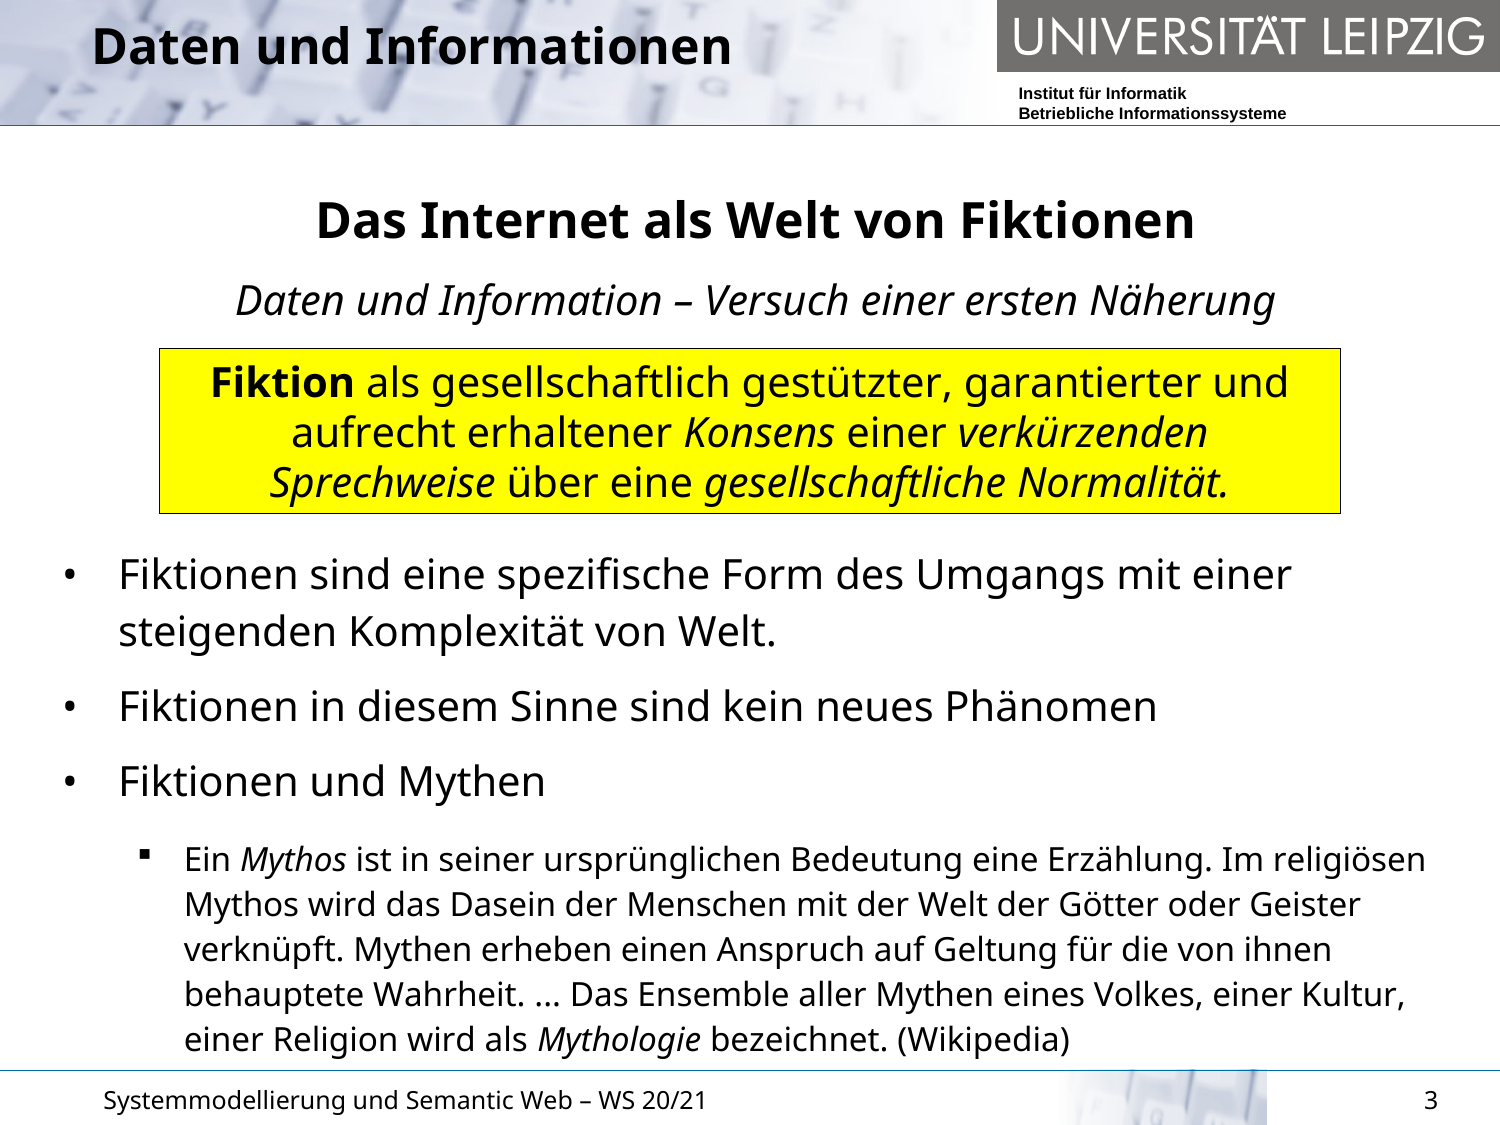

Daten und Informationen
# Das Internet als Welt von Fiktionen
Daten und Information – Versuch einer ersten Näherung
Fiktion als gesellschaftlich gestützter, garantierter und aufrecht erhaltener Konsens einer verkürzenden Sprechweise über eine gesellschaftliche Normalität.
Fiktionen sind eine spezifische Form des Umgangs mit einer steigenden Komplexität von Welt.
Fiktionen in diesem Sinne sind kein neues Phänomen
Fiktionen und Mythen
Ein Mythos ist in seiner ursprünglichen Bedeutung eine Erzählung. Im religiösen Mythos wird das Dasein der Menschen mit der Welt der Götter oder Geister verknüpft. Mythen erheben einen Anspruch auf Geltung für die von ihnen behauptete Wahrheit. ... Das Ensemble aller Mythen eines Volkes, einer Kultur, einer Religion wird als Mythologie bezeichnet. (Wikipedia)
Systemmodellierung und Semantic Web – WS 20/21
3